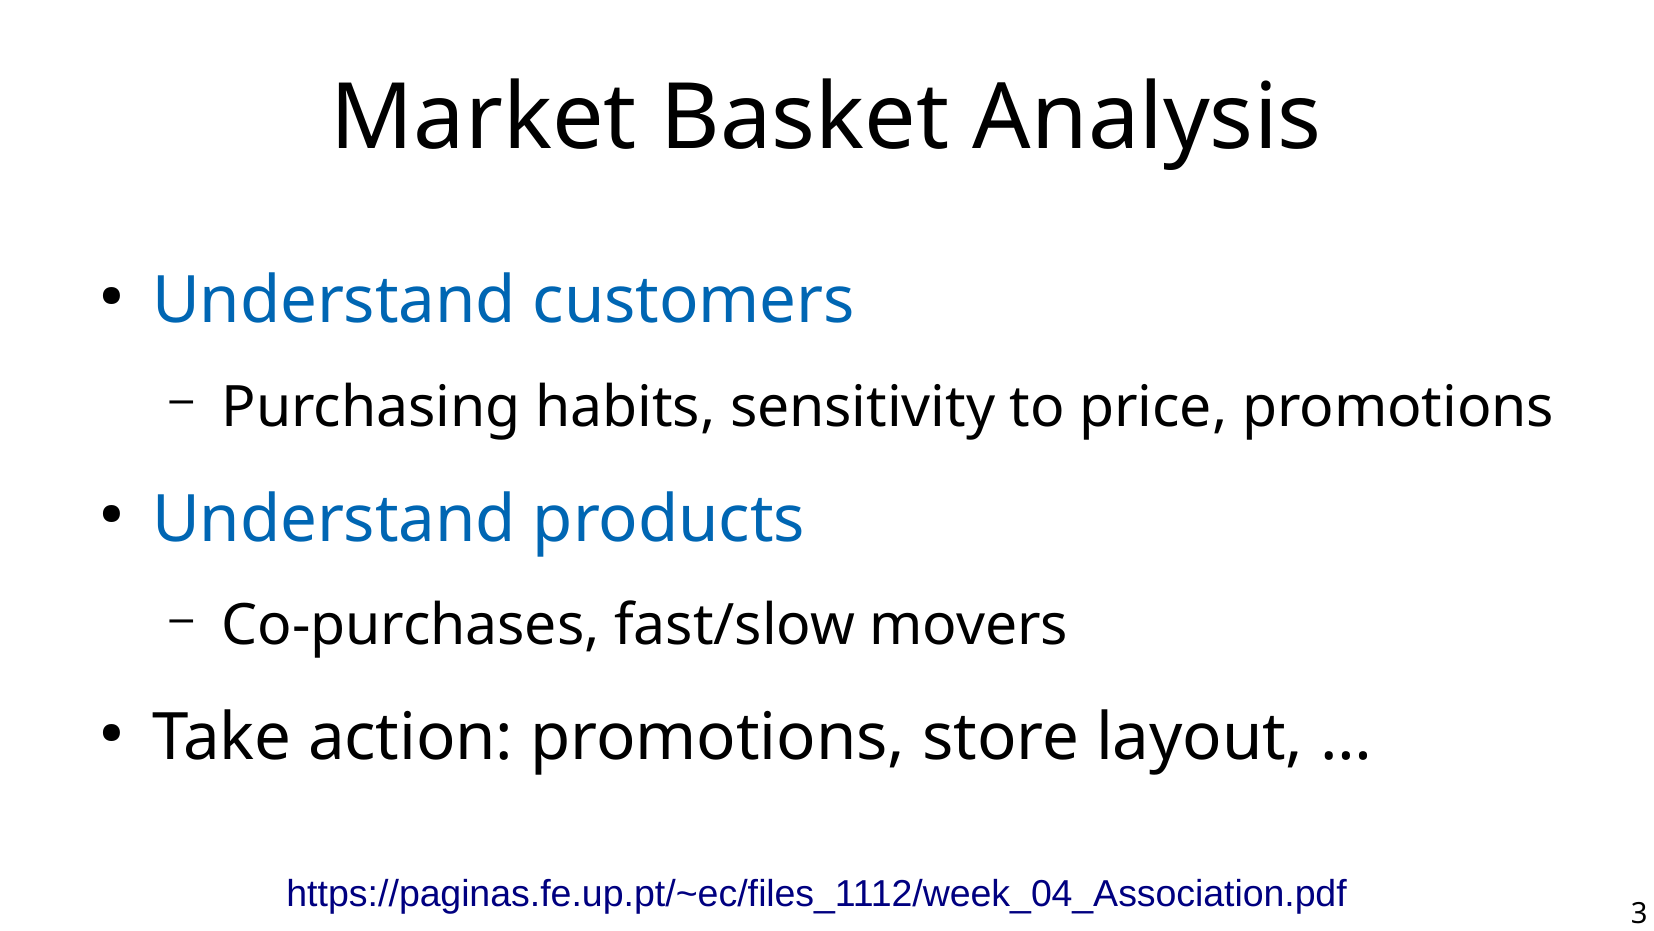

# Market Basket Analysis
Understand customers
Purchasing habits, sensitivity to price, promotions
Understand products
Co-purchases, fast/slow movers
Take action: promotions, store layout, …
https://paginas.fe.up.pt/~ec/files_1112/week_04_Association.pdf
3